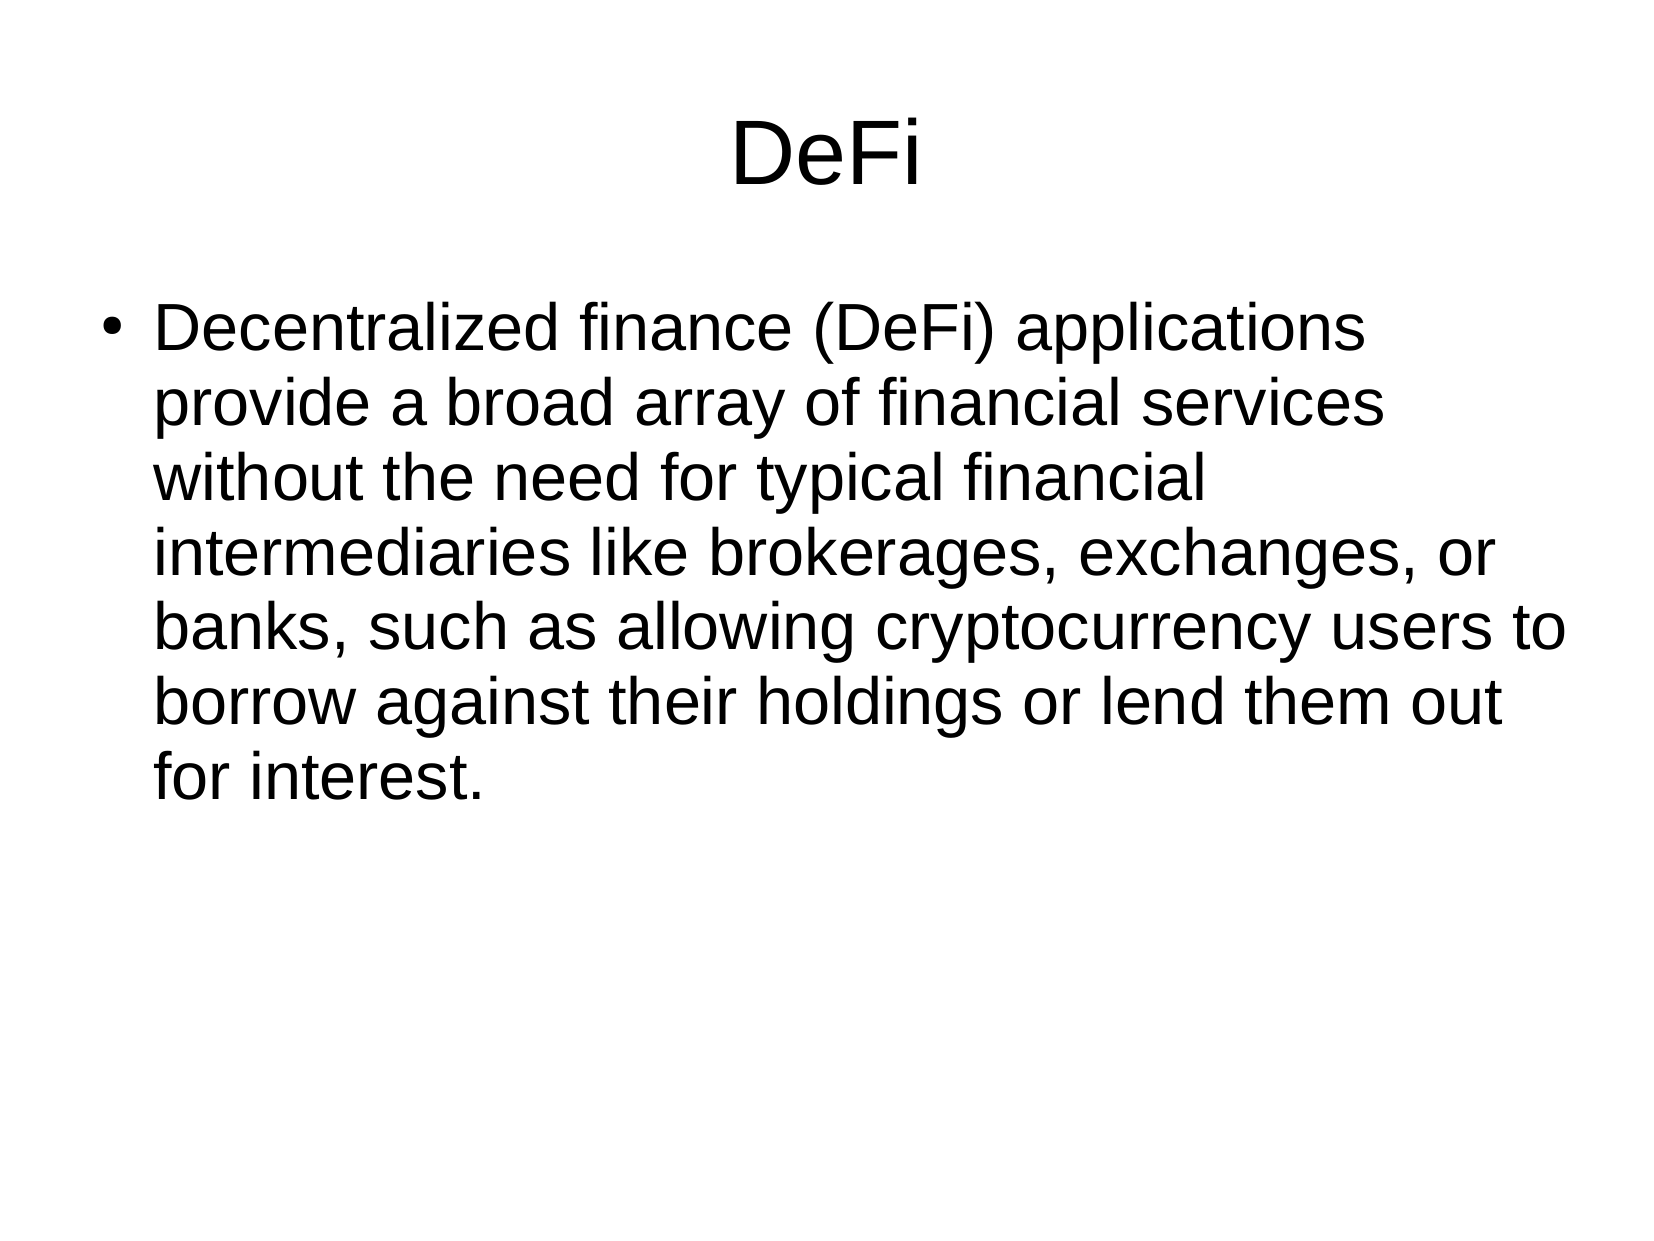

# DeFi
Decentralized finance (DeFi) applications provide a broad array of financial services without the need for typical financial intermediaries like brokerages, exchanges, or banks, such as allowing cryptocurrency users to borrow against their holdings or lend them out for interest.